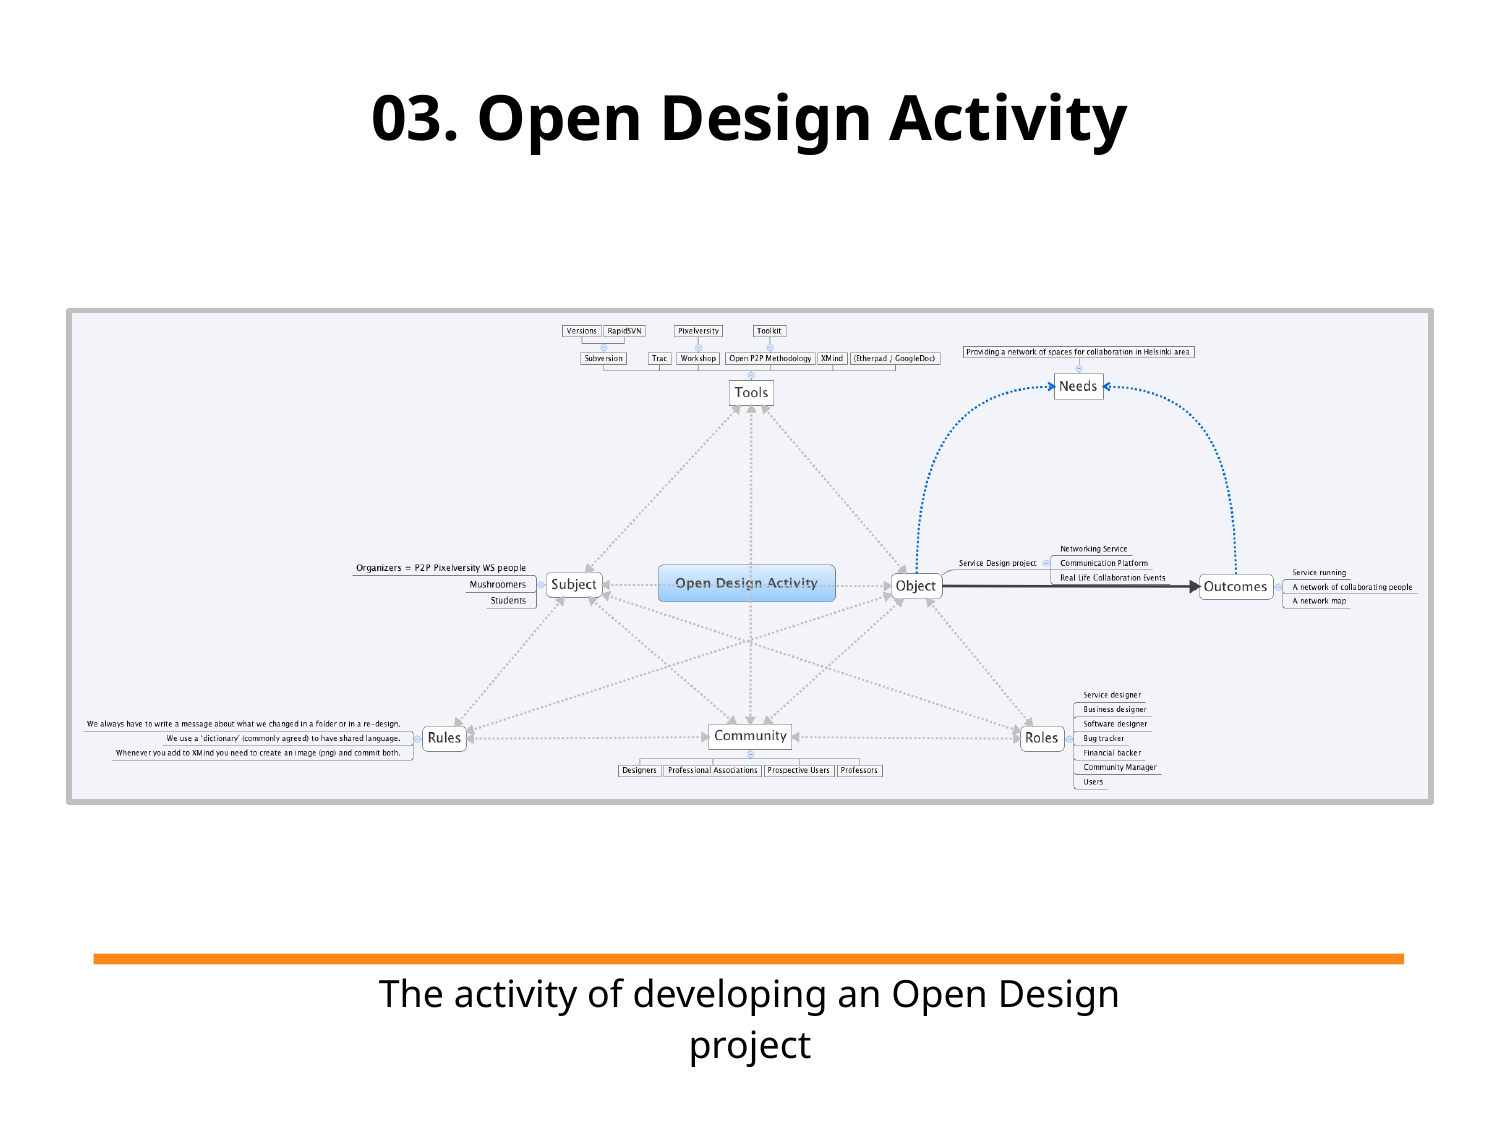

# 03. Open Design Activity
The activity of developing an Open Design project